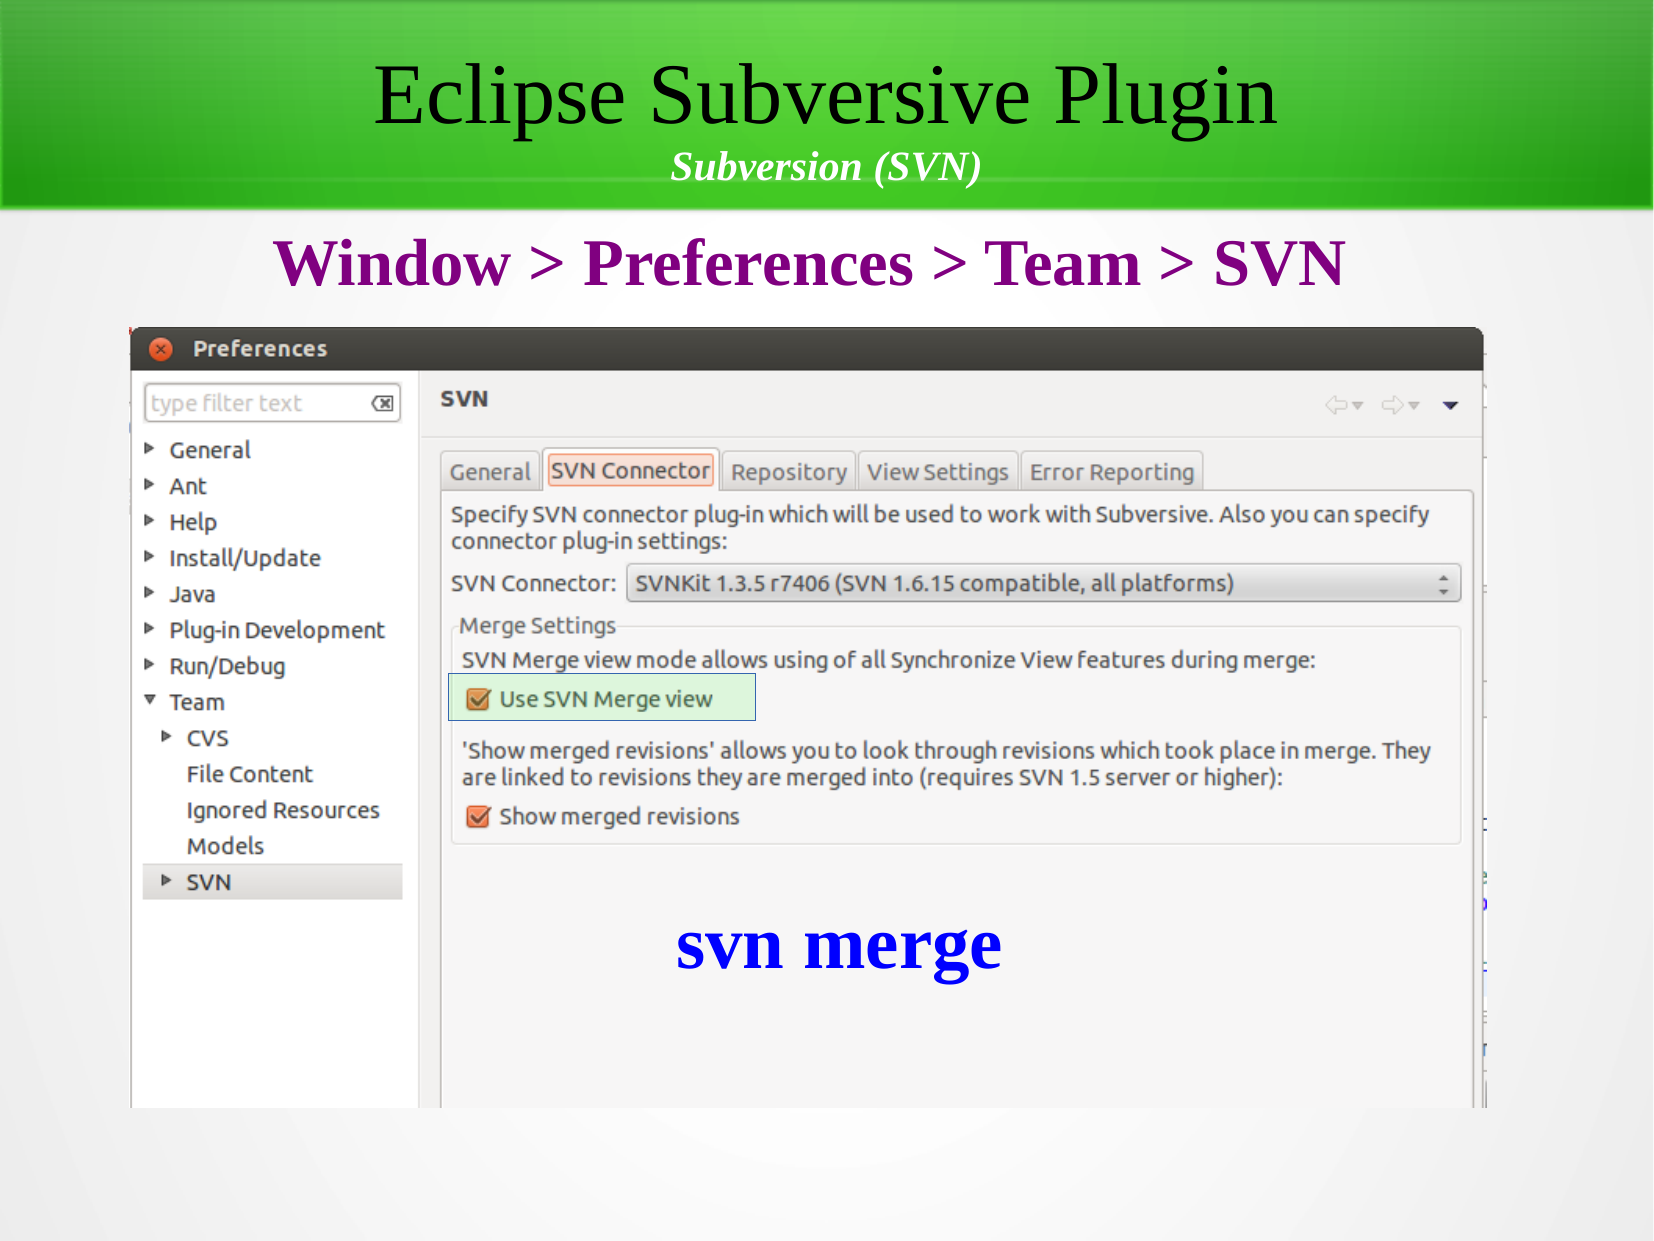

# Eclipse Subversive Plugin Subversion (SVN)
Window > Preferences > Team > SVN
svn merge